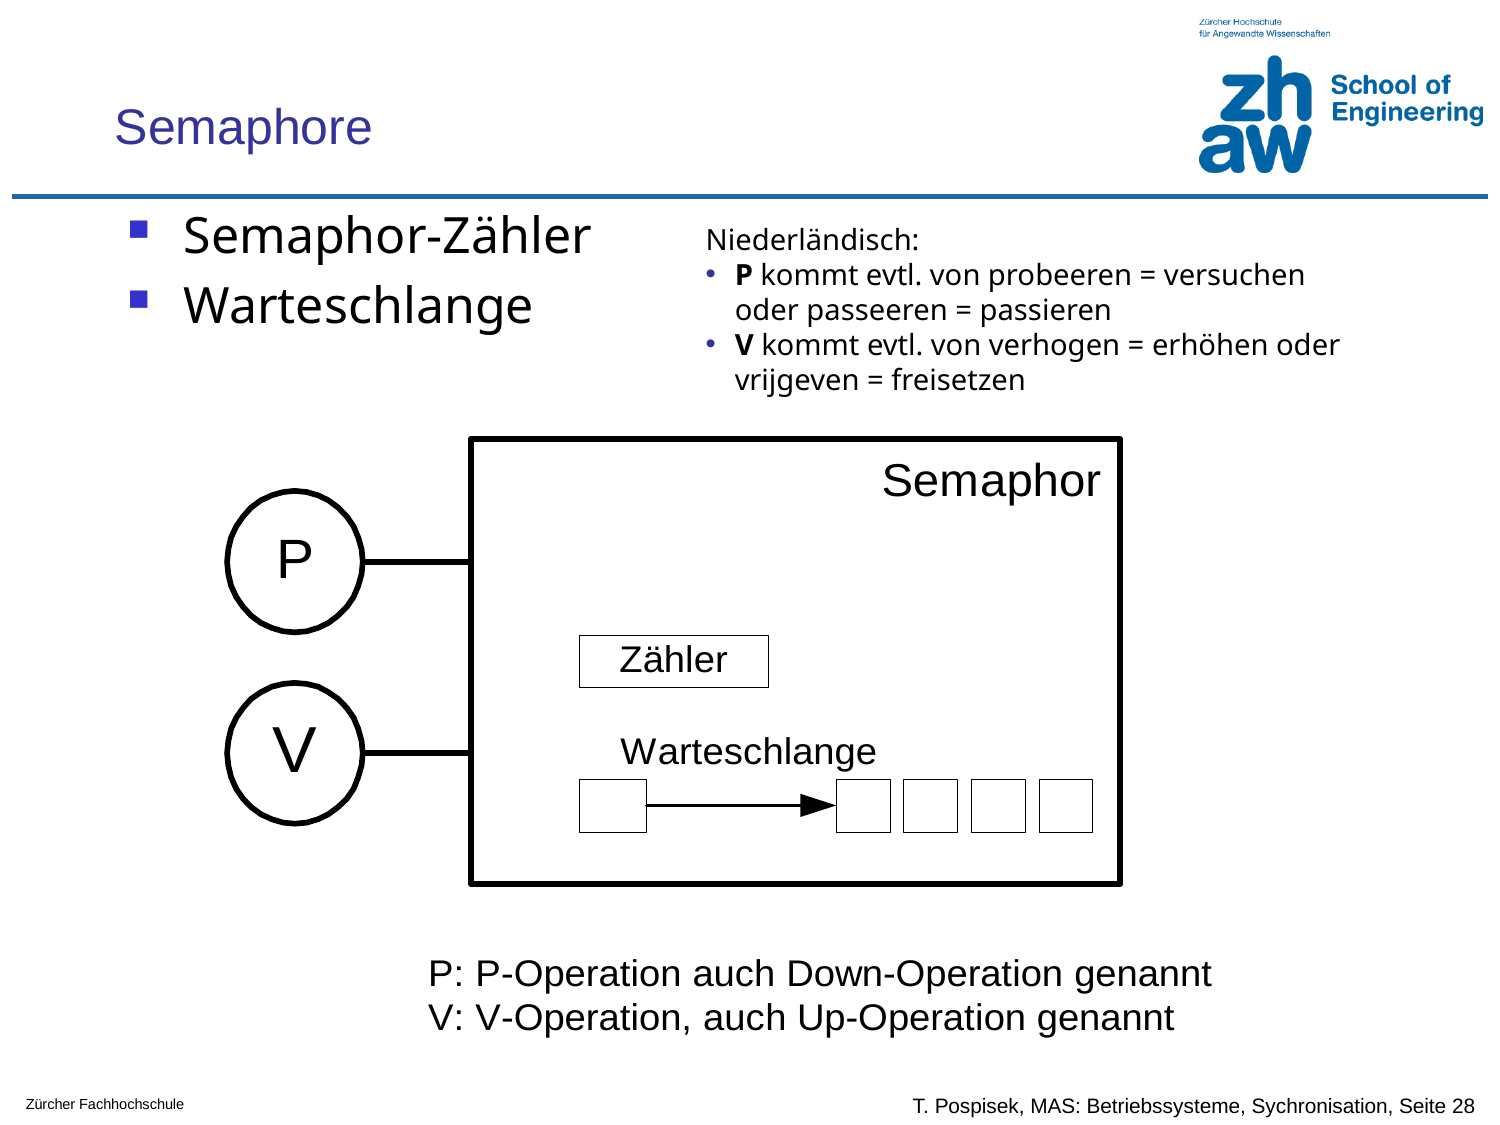

# Semaphore
Semaphor-Zähler
Warteschlange
Niederländisch:
P kommt evtl. von probeeren = versuchen oder passeeren = passieren
V kommt evtl. von verhogen = erhöhen oder vrijgeven = freisetzen